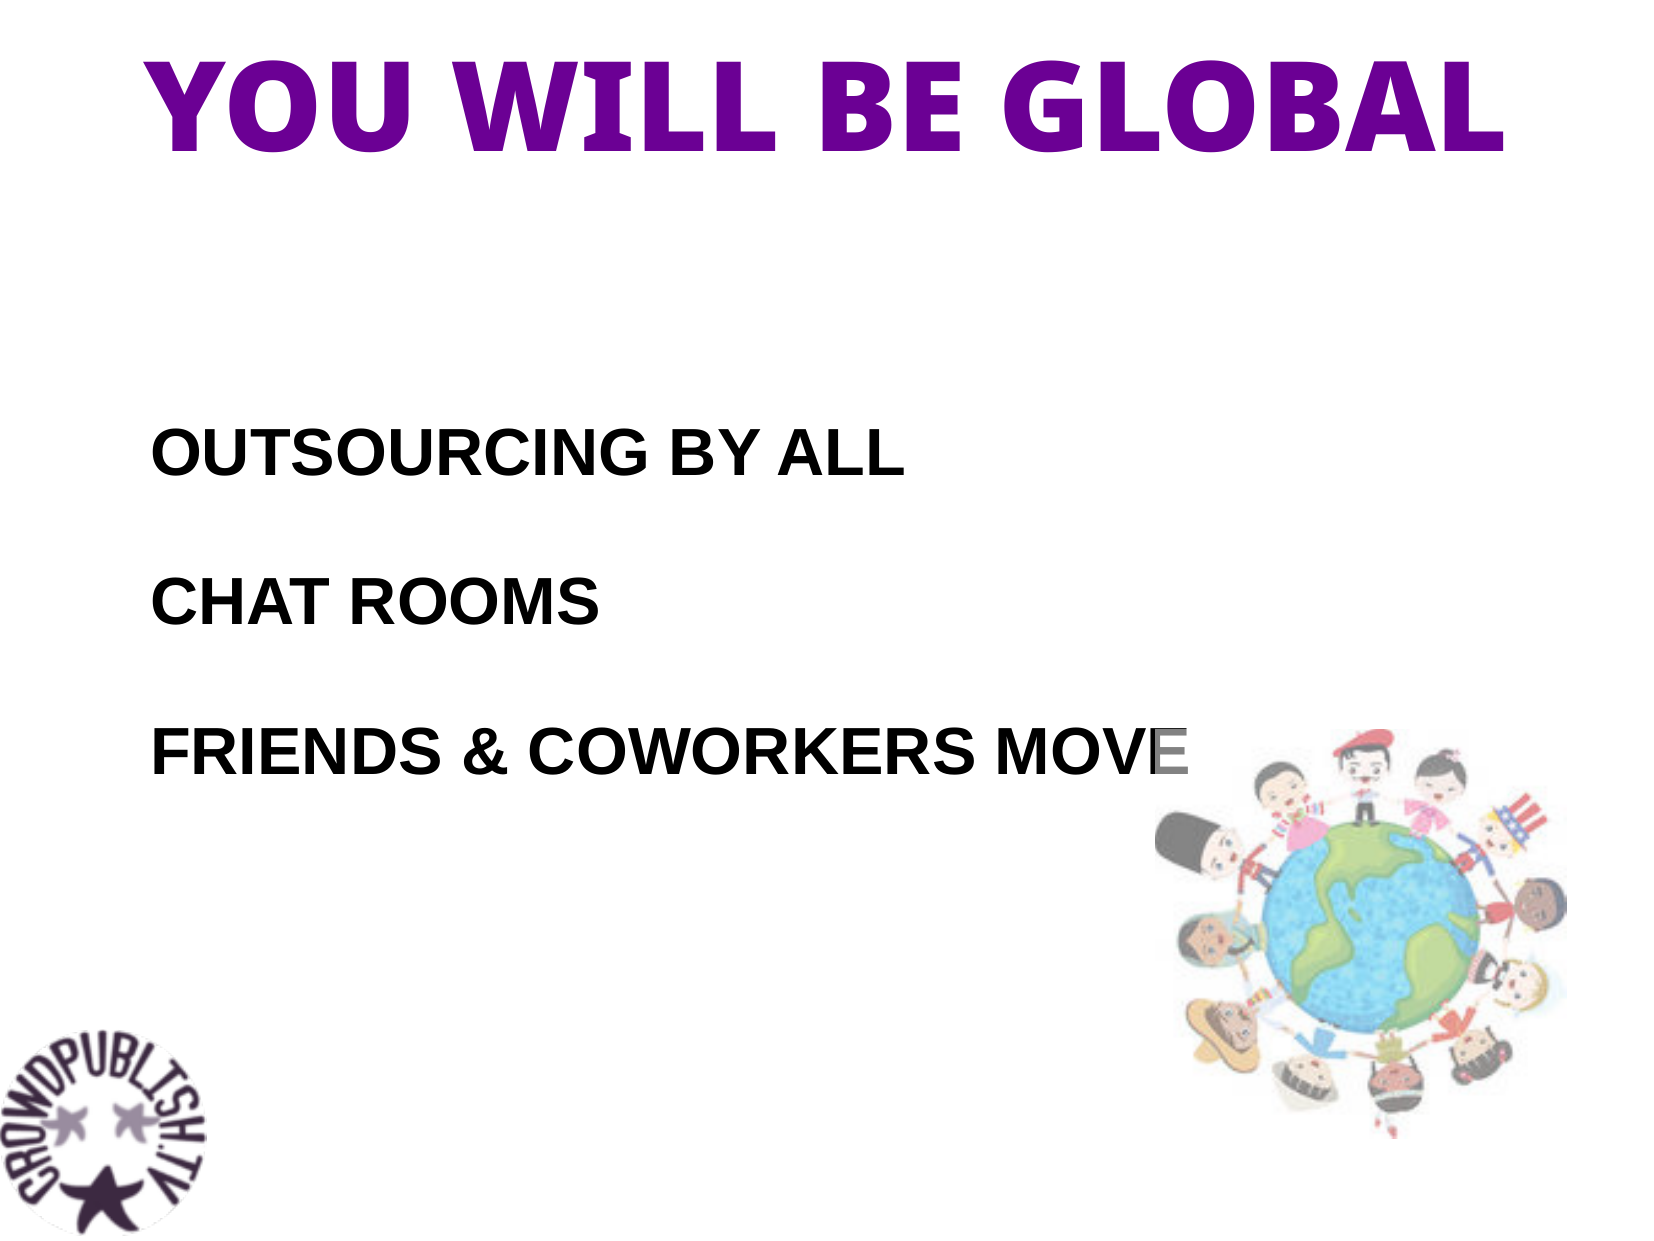

YOU WILL BE GLOBAL
# OUTSOURCING BY ALL
CHAT ROOMS
FRIENDS & COWORKERS MOVE